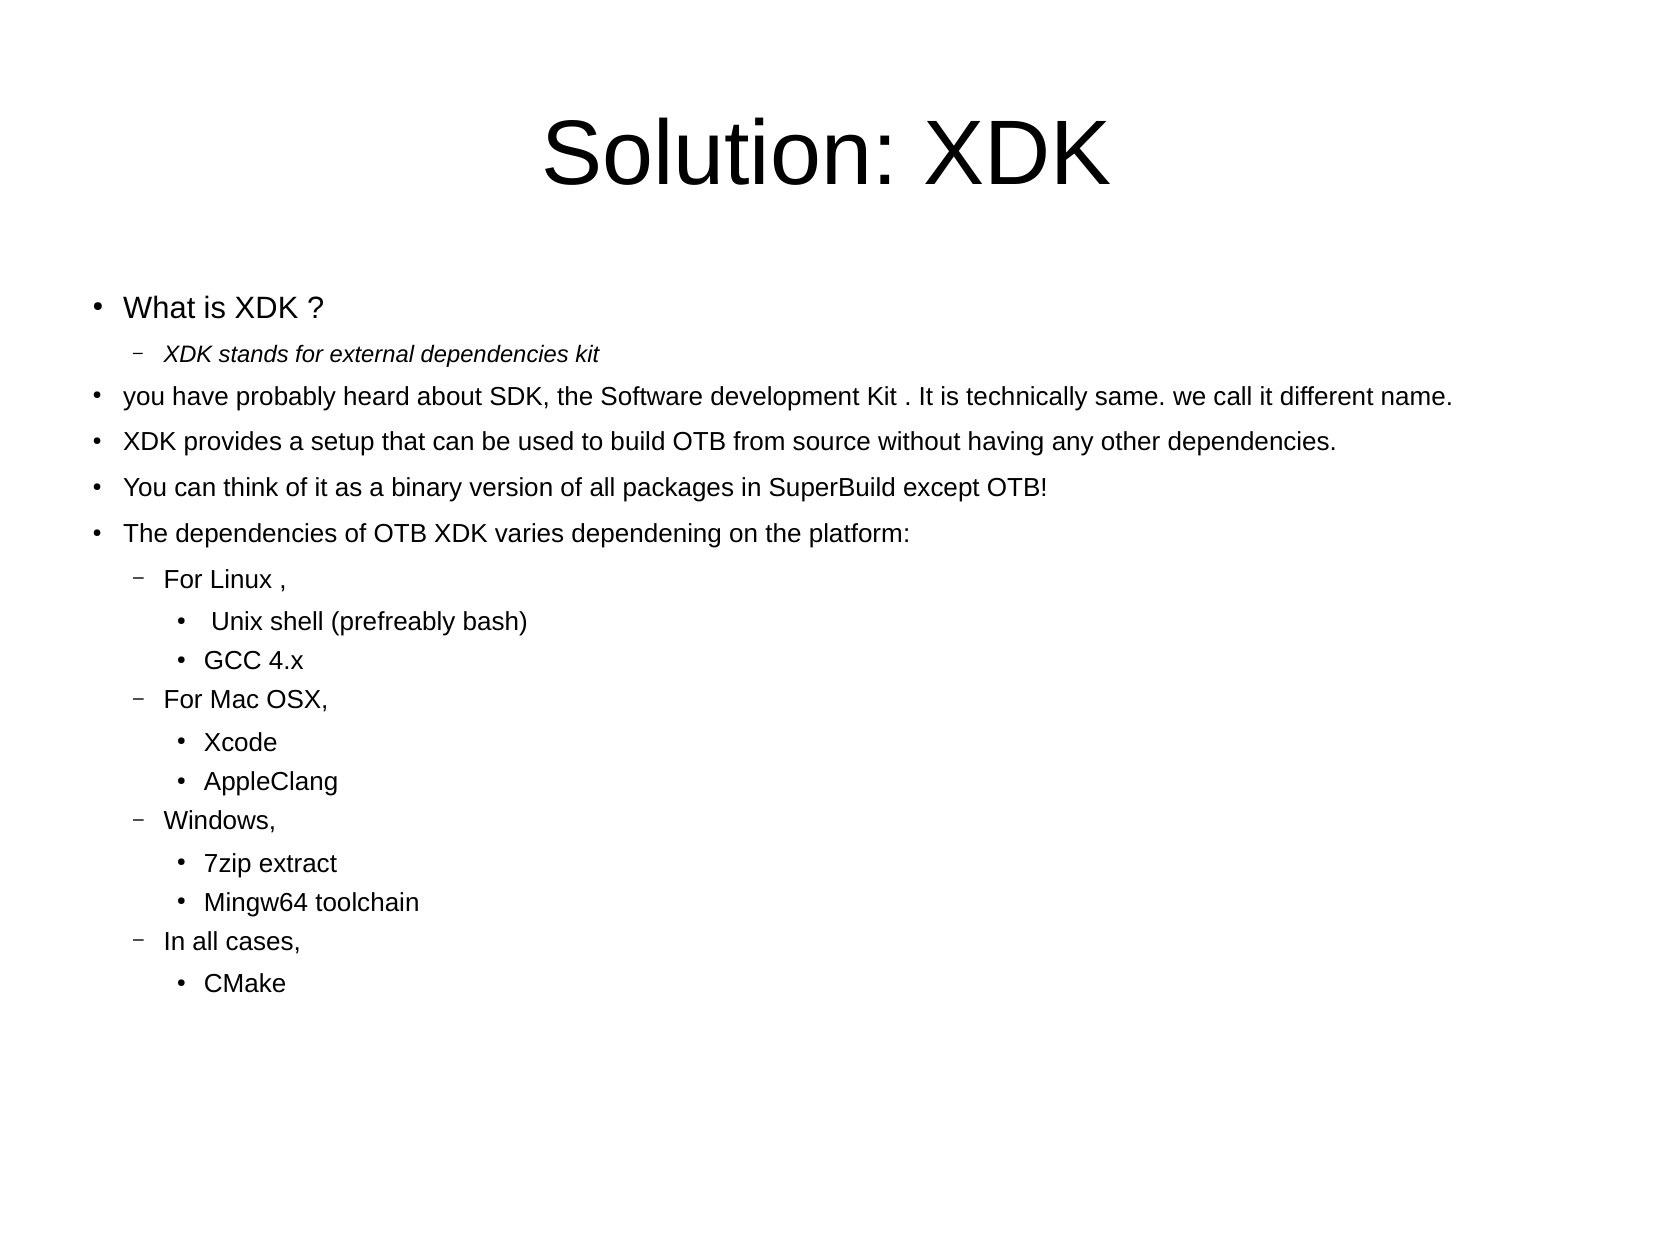

# Solution: XDK
What is XDK ?
XDK stands for external dependencies kit
you have probably heard about SDK, the Software development Kit . It is technically same. we call it different name.
XDK provides a setup that can be used to build OTB from source without having any other dependencies.
You can think of it as a binary version of all packages in SuperBuild except OTB!
The dependencies of OTB XDK varies dependening on the platform:
For Linux ,
 Unix shell (prefreably bash)
GCC 4.x
For Mac OSX,
Xcode
AppleClang
Windows,
7zip extract
Mingw64 toolchain
In all cases,
CMake